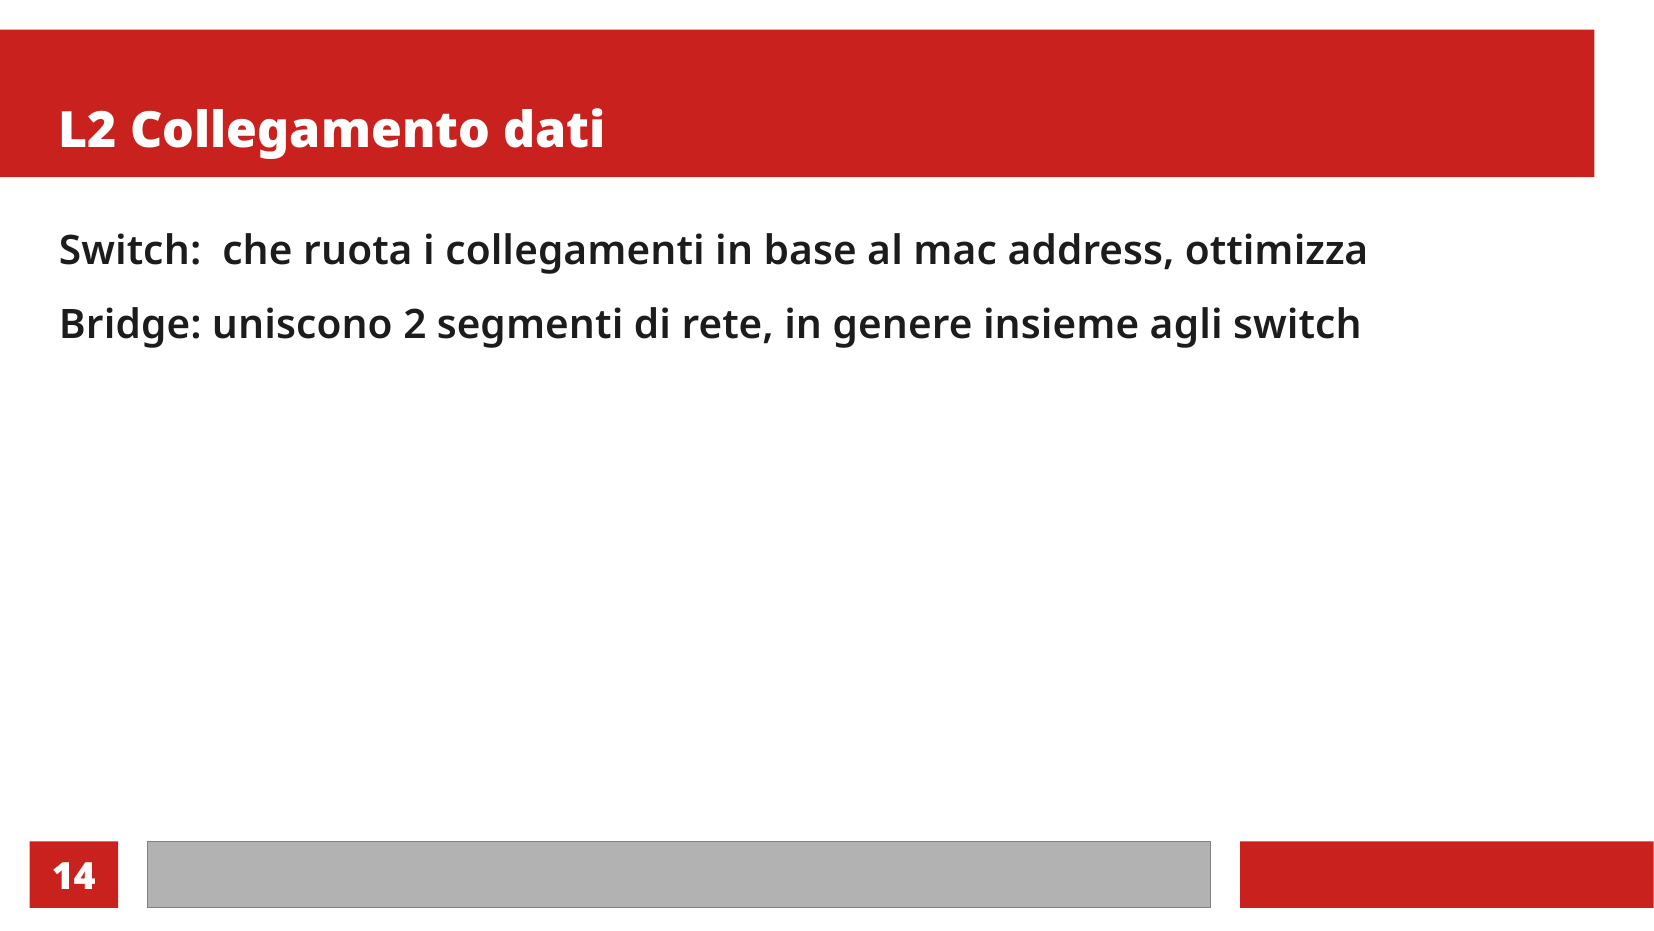

# L2 Collegamento dati
Switch: che ruota i collegamenti in base al mac address, ottimizza
Bridge: uniscono 2 segmenti di rete, in genere insieme agli switch
14